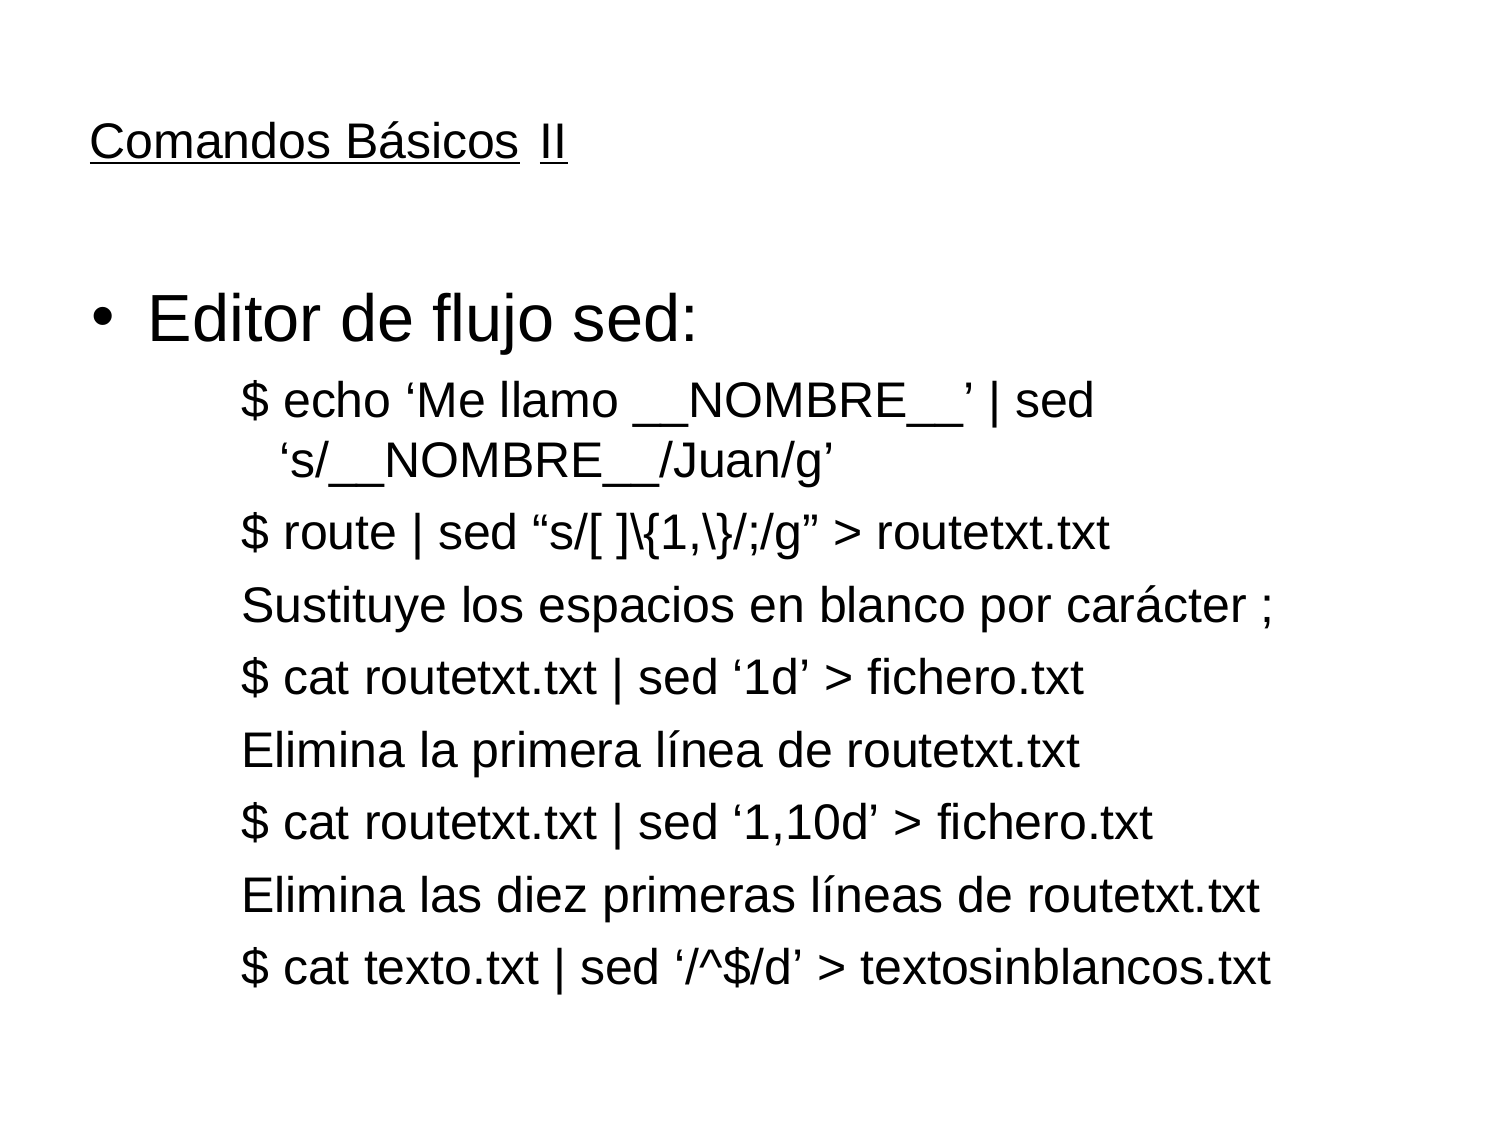

# Comandos Básicos	II
Editor de flujo sed:
$ echo ‘Me llamo __NOMBRE__’ | sed ‘s/__NOMBRE__/Juan/g’
$ route | sed “s/[ ]\{1,\}/;/g” > routetxt.txt
Sustituye los espacios en blanco por carácter ;
$ cat routetxt.txt | sed ‘1d’ > fichero.txt
Elimina la primera línea de routetxt.txt
$ cat routetxt.txt | sed ‘1,10d’ > fichero.txt
Elimina las diez primeras líneas de routetxt.txt
$ cat texto.txt | sed ‘/^$/d’ > textosinblancos.txt